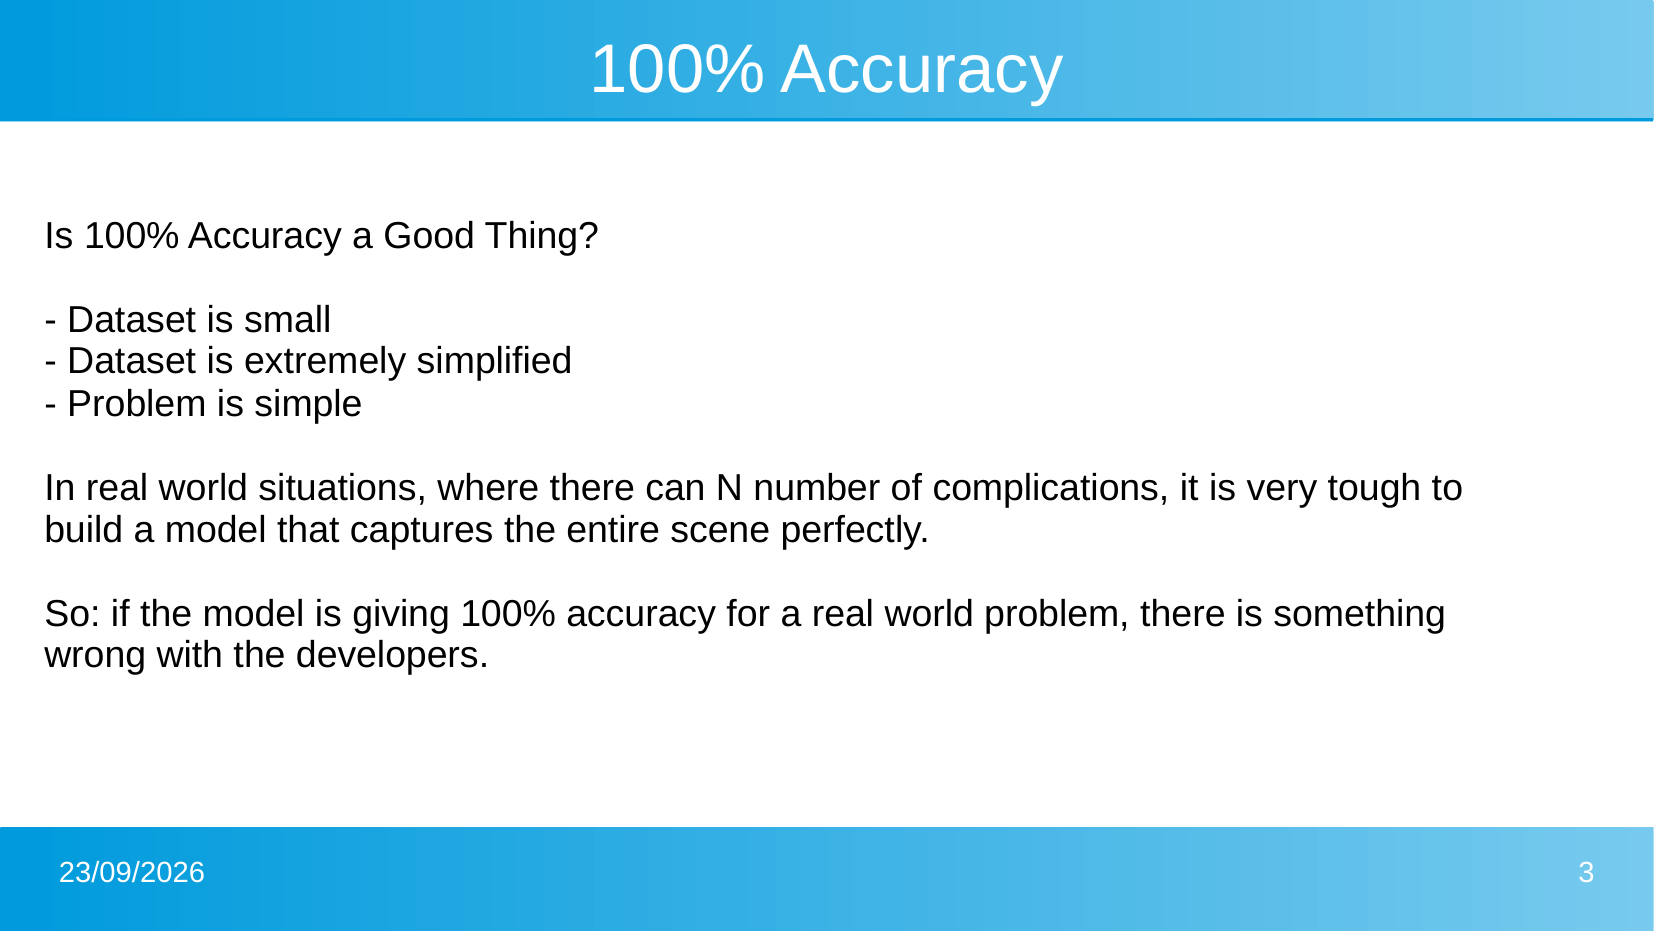

# 100% Accuracy
Is 100% Accuracy a Good Thing?
- Dataset is small
- Dataset is extremely simplified
- Problem is simple
In real world situations, where there can N number of complications, it is very tough to build a model that captures the entire scene perfectly.
So: if the model is giving 100% accuracy for a real world problem, there is something wrong with the developers.
3